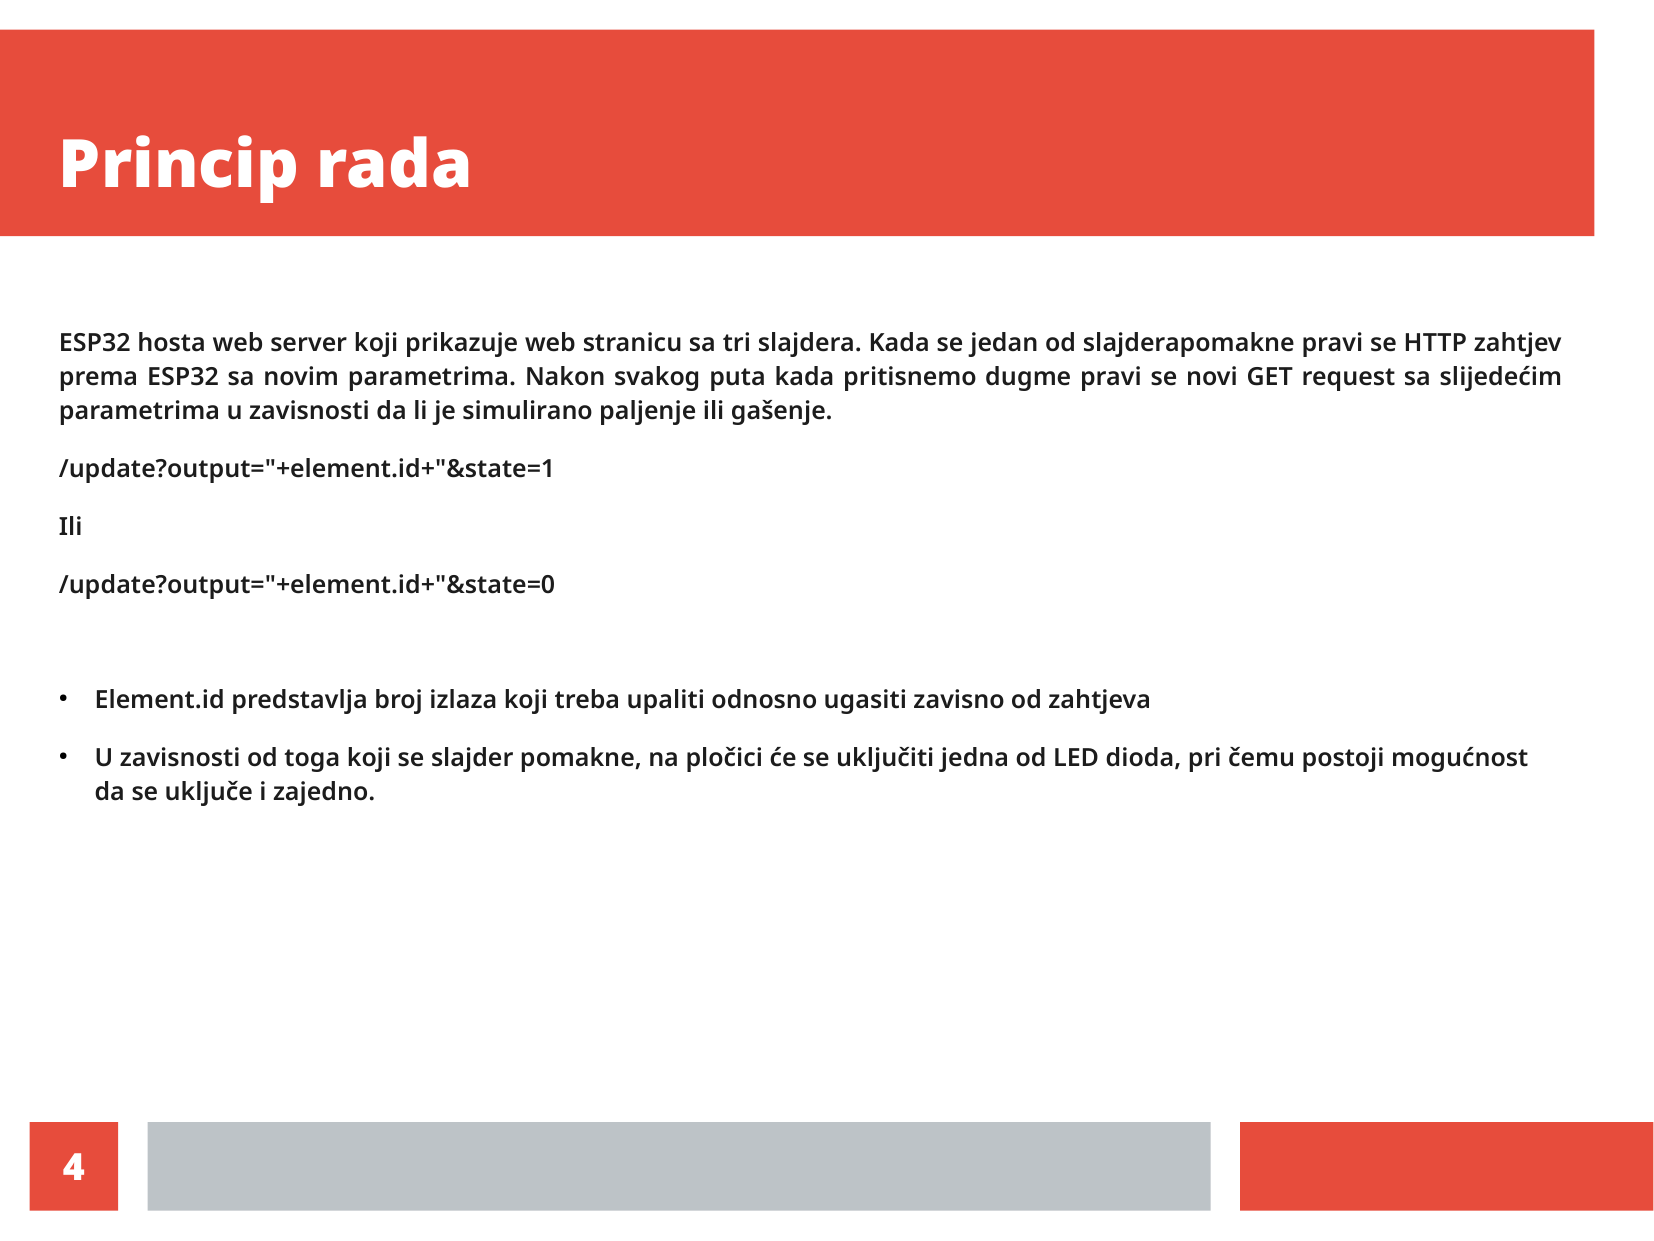

# Princip rada
ESP32 hosta web server koji prikazuje web stranicu sa tri slajdera. Kada se jedan od slajderapomakne pravi se HTTP zahtjev prema ESP32 sa novim parametrima. Nakon svakog puta kada pritisnemo dugme pravi se novi GET request sa slijedećim parametrima u zavisnosti da li je simulirano paljenje ili gašenje.
/update?output="+element.id+"&state=1
Ili
/update?output="+element.id+"&state=0
Element.id predstavlja broj izlaza koji treba upaliti odnosno ugasiti zavisno od zahtjeva
U zavisnosti od toga koji se slajder pomakne, na pločici će se uključiti jedna od LED dioda, pri čemu postoji mogućnost da se uključe i zajedno.
4